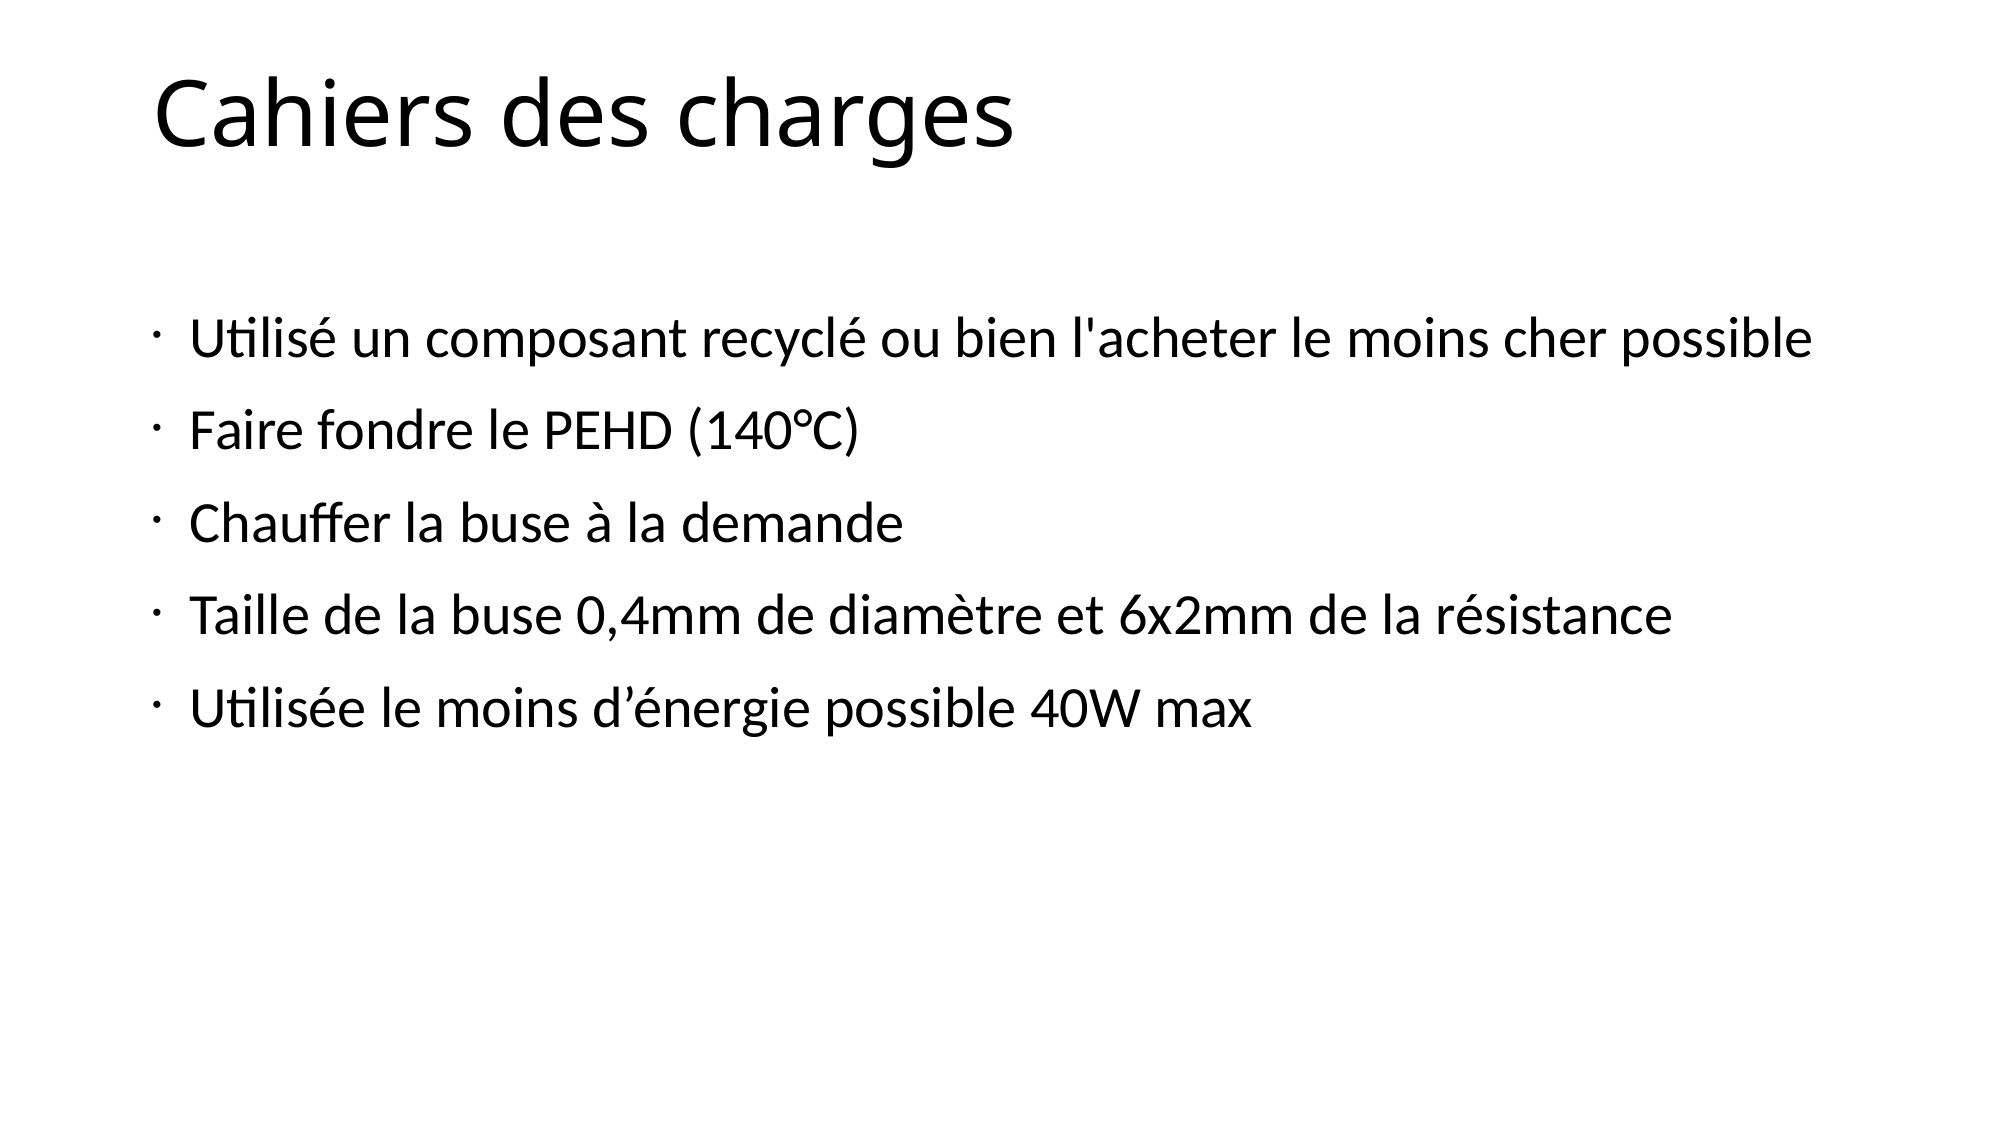

# Cahiers des charges
Utilisé un composant recyclé ou bien l'acheter le moins cher possible
Faire fondre le PEHD (140°C)
Chauffer la buse à la demande
Taille de la buse 0,4mm de diamètre et 6x2mm de la résistance
Utilisée le moins d’énergie possible 40W max